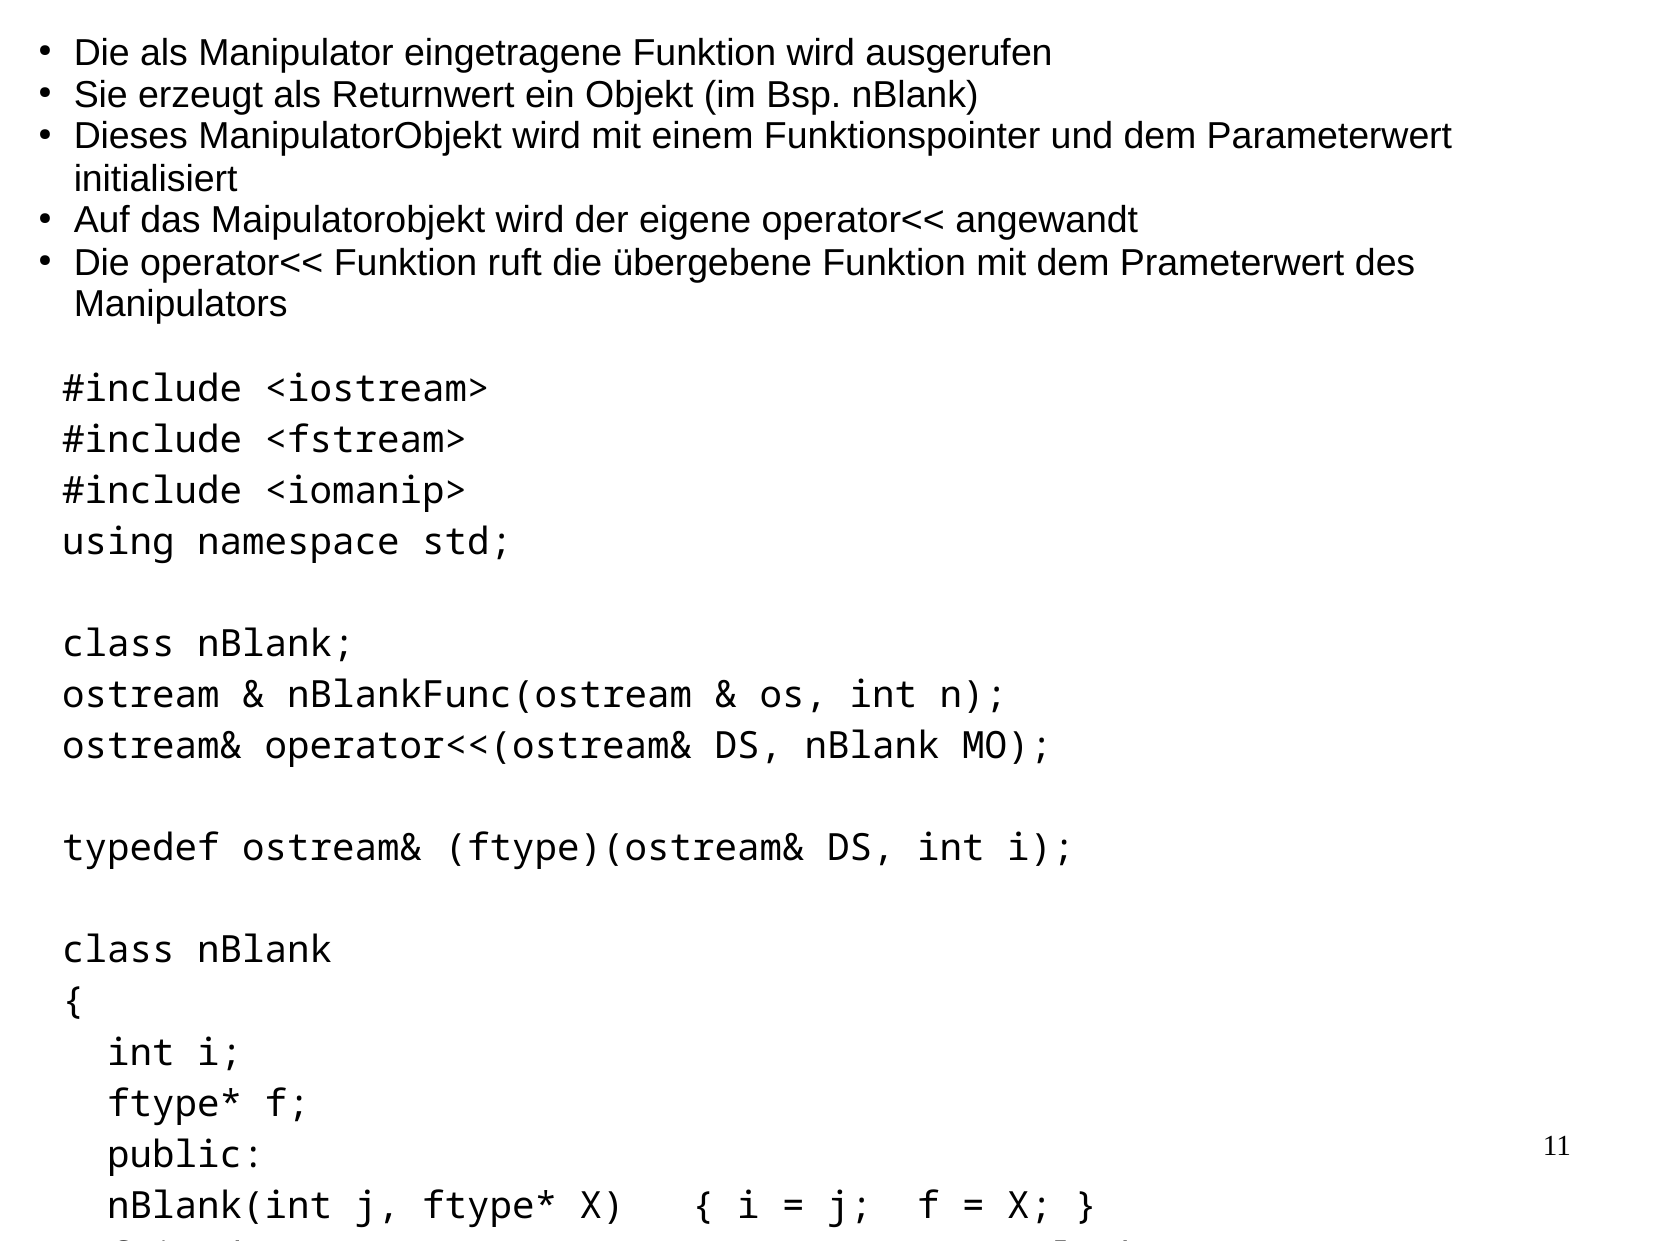

Die als Manipulator eingetragene Funktion wird ausgerufen
Sie erzeugt als Returnwert ein Objekt (im Bsp. nBlank)
Dieses ManipulatorObjekt wird mit einem Funktionspointer und dem Parameterwert initialisiert
Auf das Maipulatorobjekt wird der eigene operator<< angewandt
Die operator<< Funktion ruft die übergebene Funktion mit dem Prameterwert des Manipulators
#include <iostream>
#include <fstream>
#include <iomanip>
using namespace std;
class nBlank;
ostream & nBlankFunc(ostream & os, int n);
ostream& operator<<(ostream& DS, nBlank MO);
typedef ostream& (ftype)(ostream& DS, int i);
class nBlank
{
 int i;
 ftype* f;
 public:
 nBlank(int j, ftype* X) { i = j; f = X; }
 friend ostream& operator<<(ostream& DS, nBlank DSL);
};
11